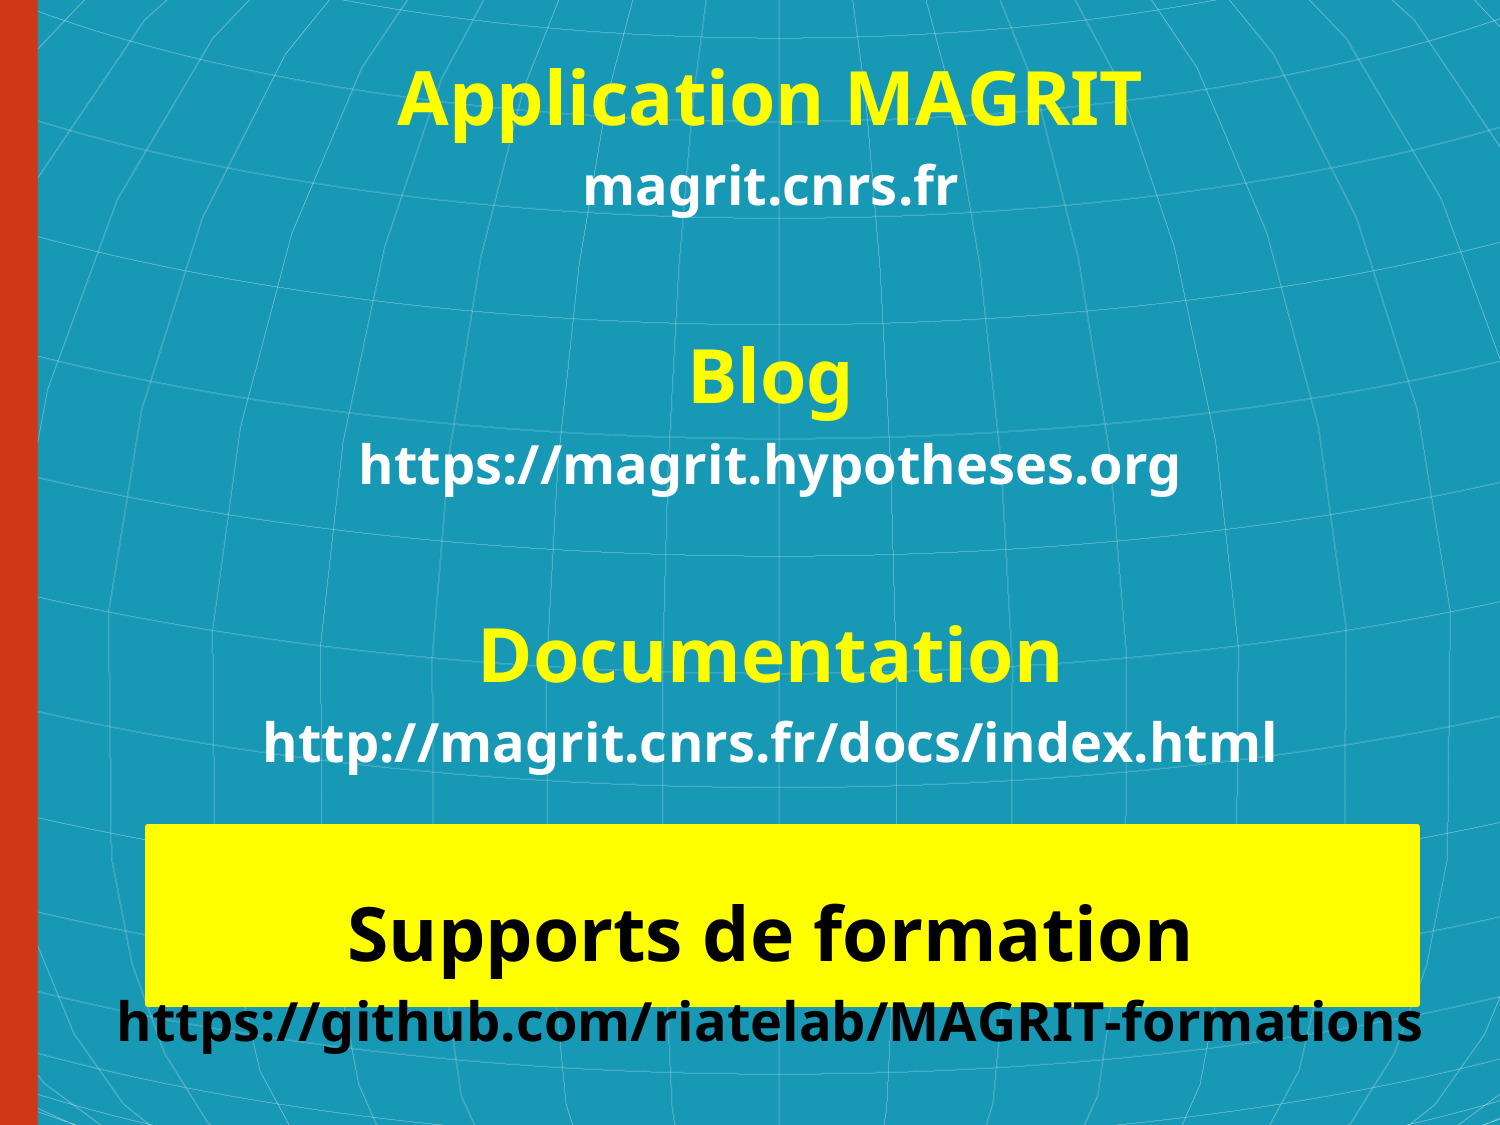

# Application MAGRIT magrit.cnrs.fr Blog https://magrit.hypotheses.org Documentation http://magrit.cnrs.fr/docs/index.html Supports de formation https://github.com/riatelab/MAGRIT-formations